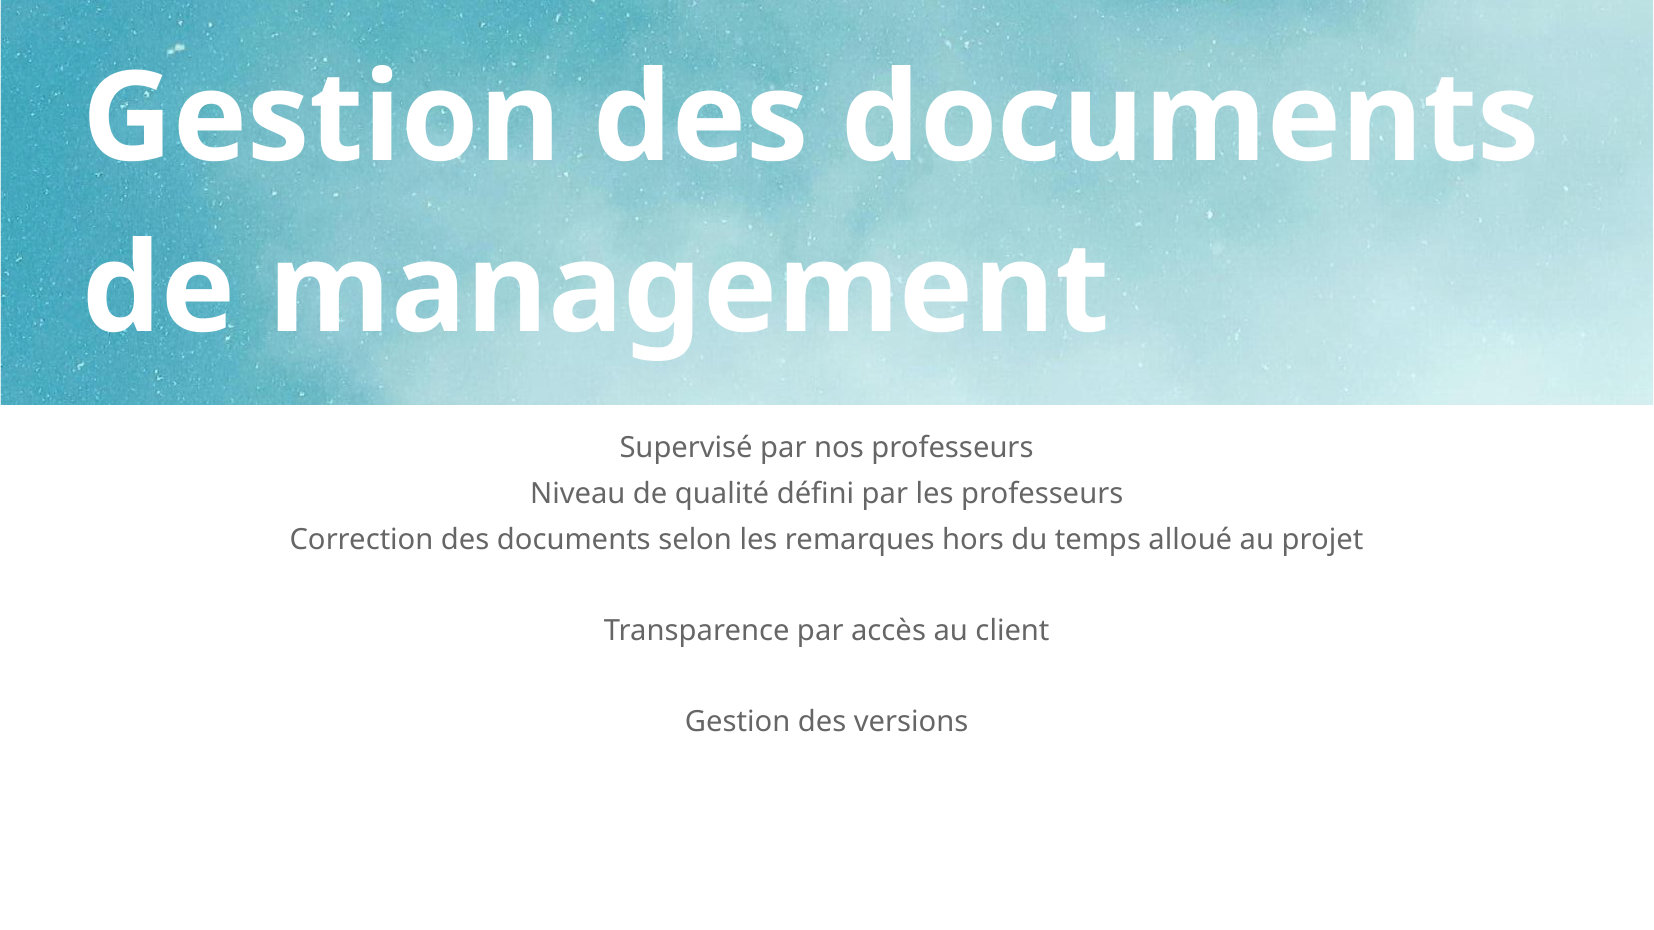

# Gestion des documents de management
Supervisé par nos professeurs
Niveau de qualité défini par les professeurs
Correction des documents selon les remarques hors du temps alloué au projet
Transparence par accès au client
Gestion des versions